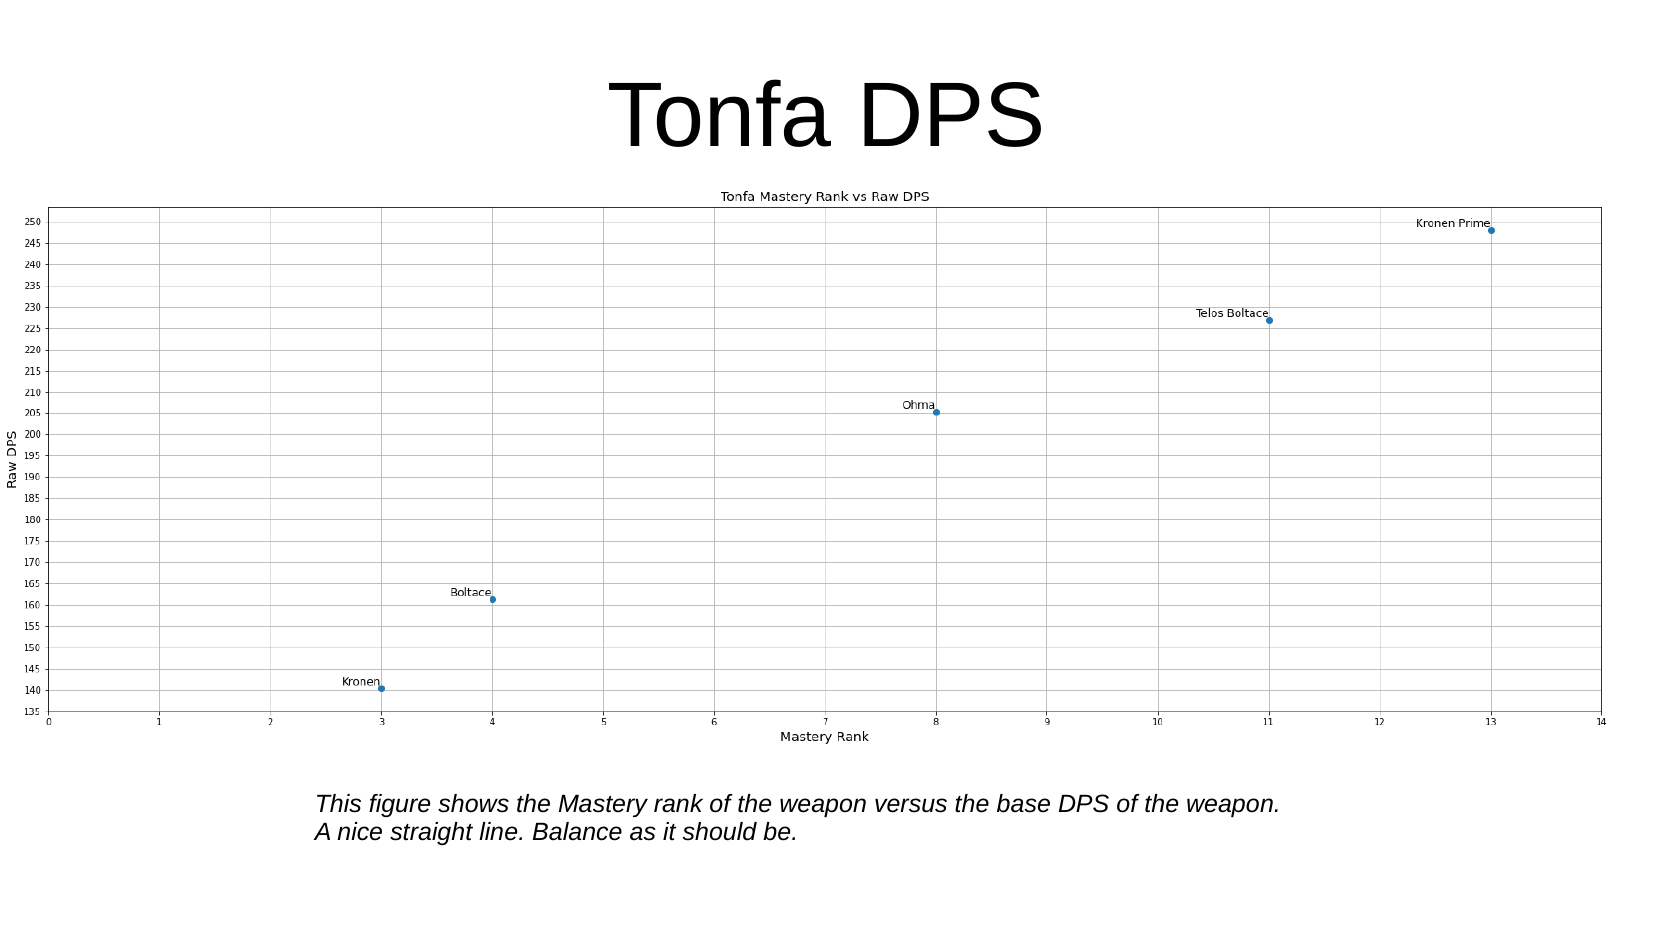

# Tonfa DPS
This figure shows the Mastery rank of the weapon versus the base DPS of the weapon. A nice straight line. Balance as it should be.